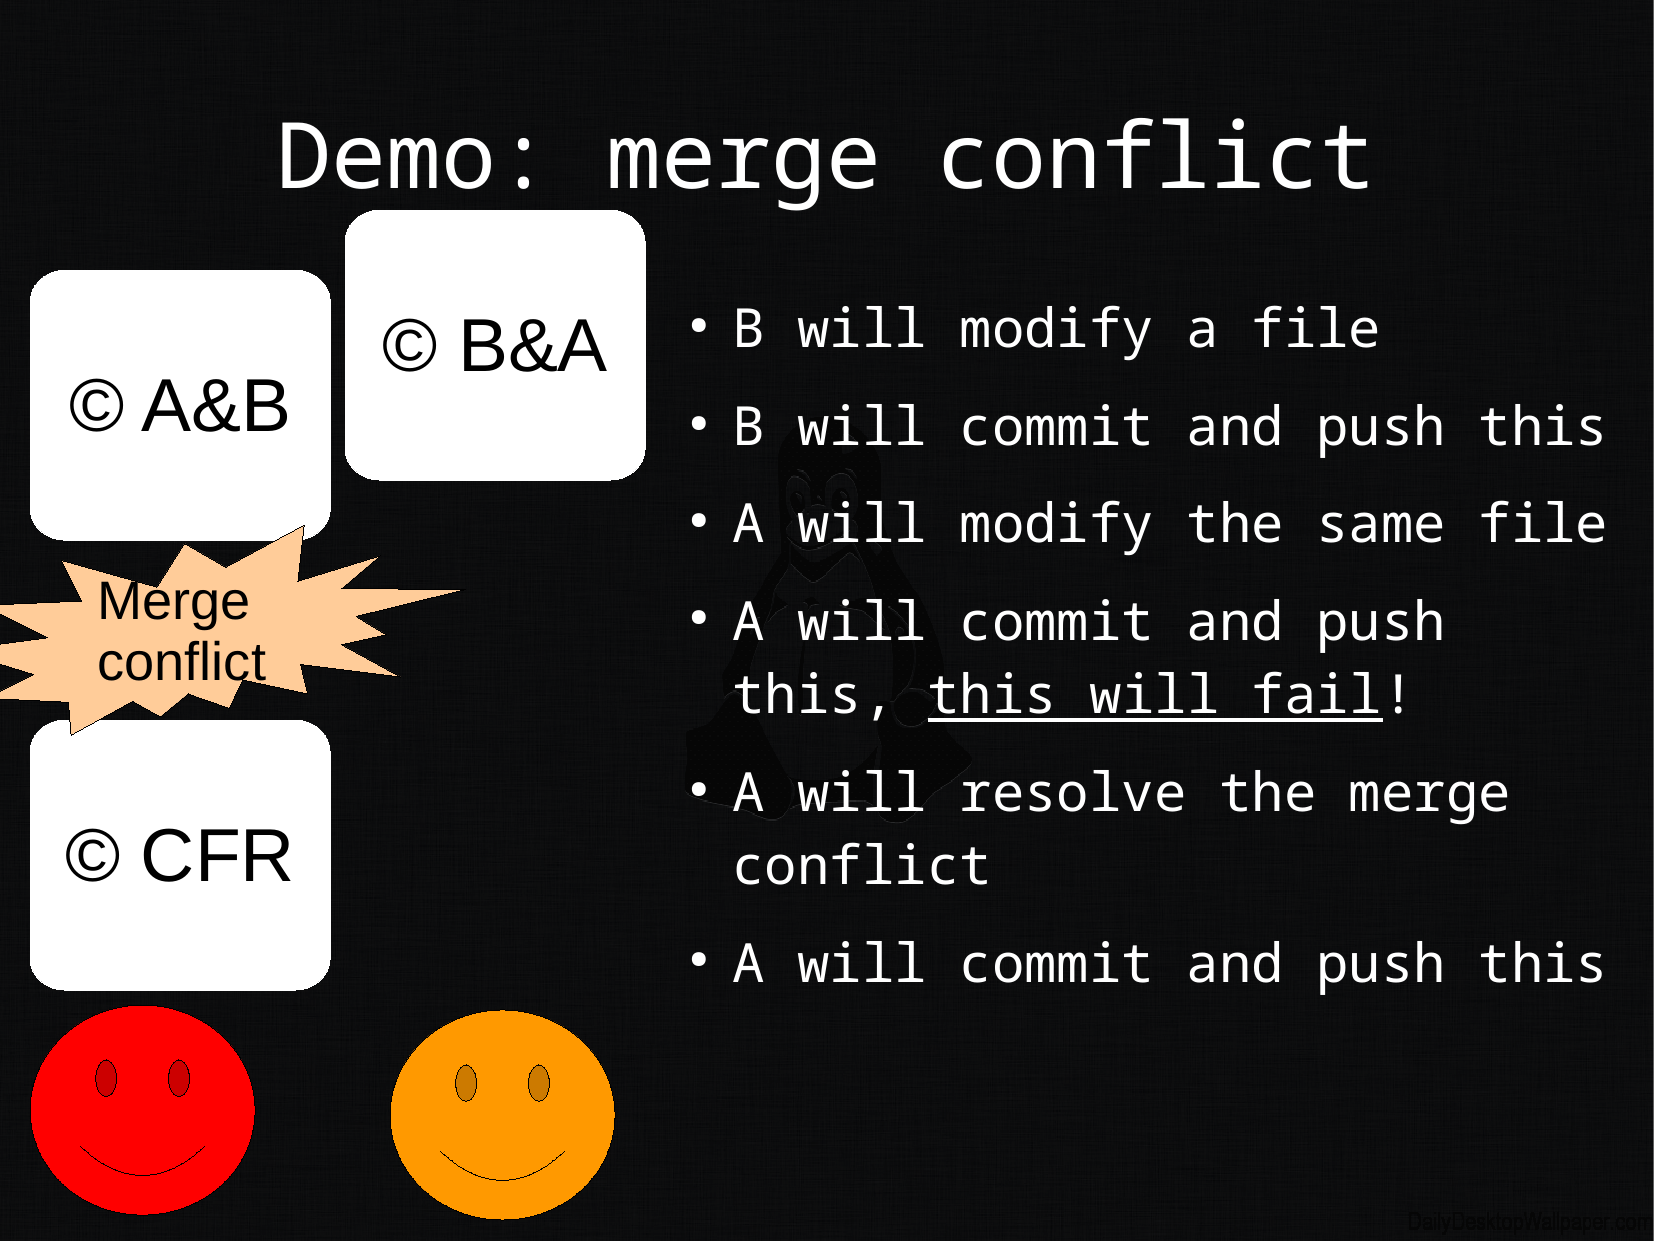

# Demo: merge conflict
© B&A
© A&B
B will modify a file
B will commit and push this
A will modify the same file
A will commit and push this, this will fail!
A will resolve the merge conflict
A will commit and push this
Merge
conflict
© CFR